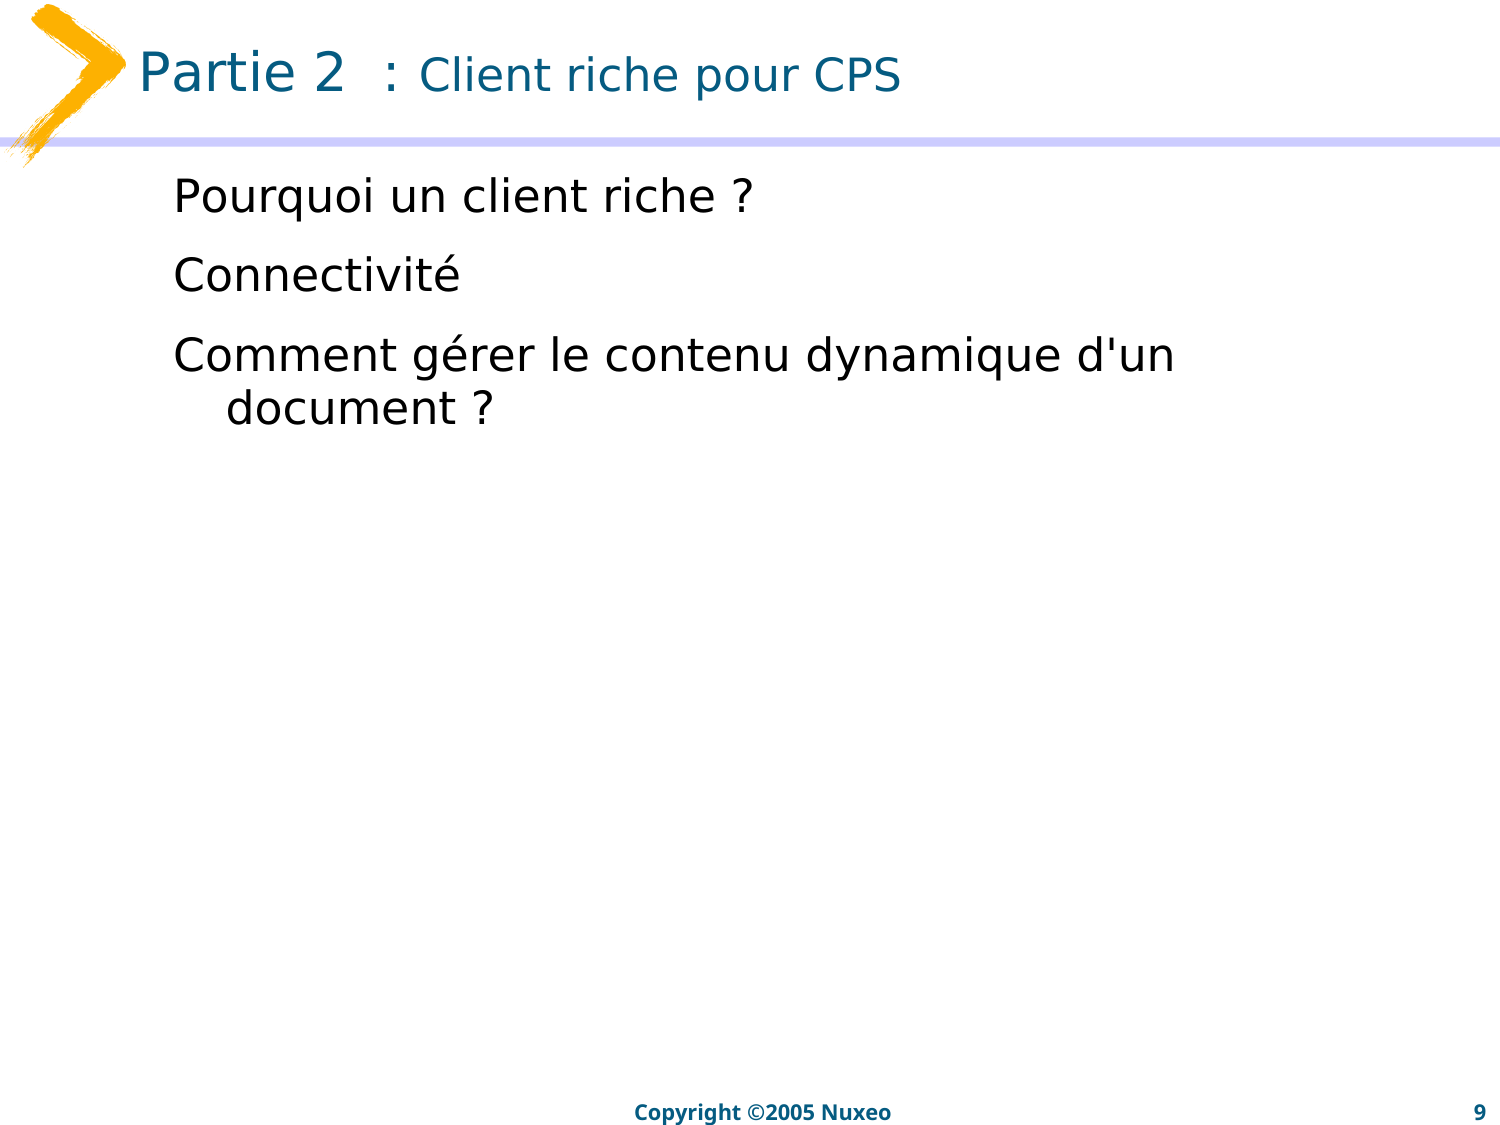

# Partie 2 : Client riche pour CPS
Pourquoi un client riche ?
Connectivité
Comment gérer le contenu dynamique d'un document ?